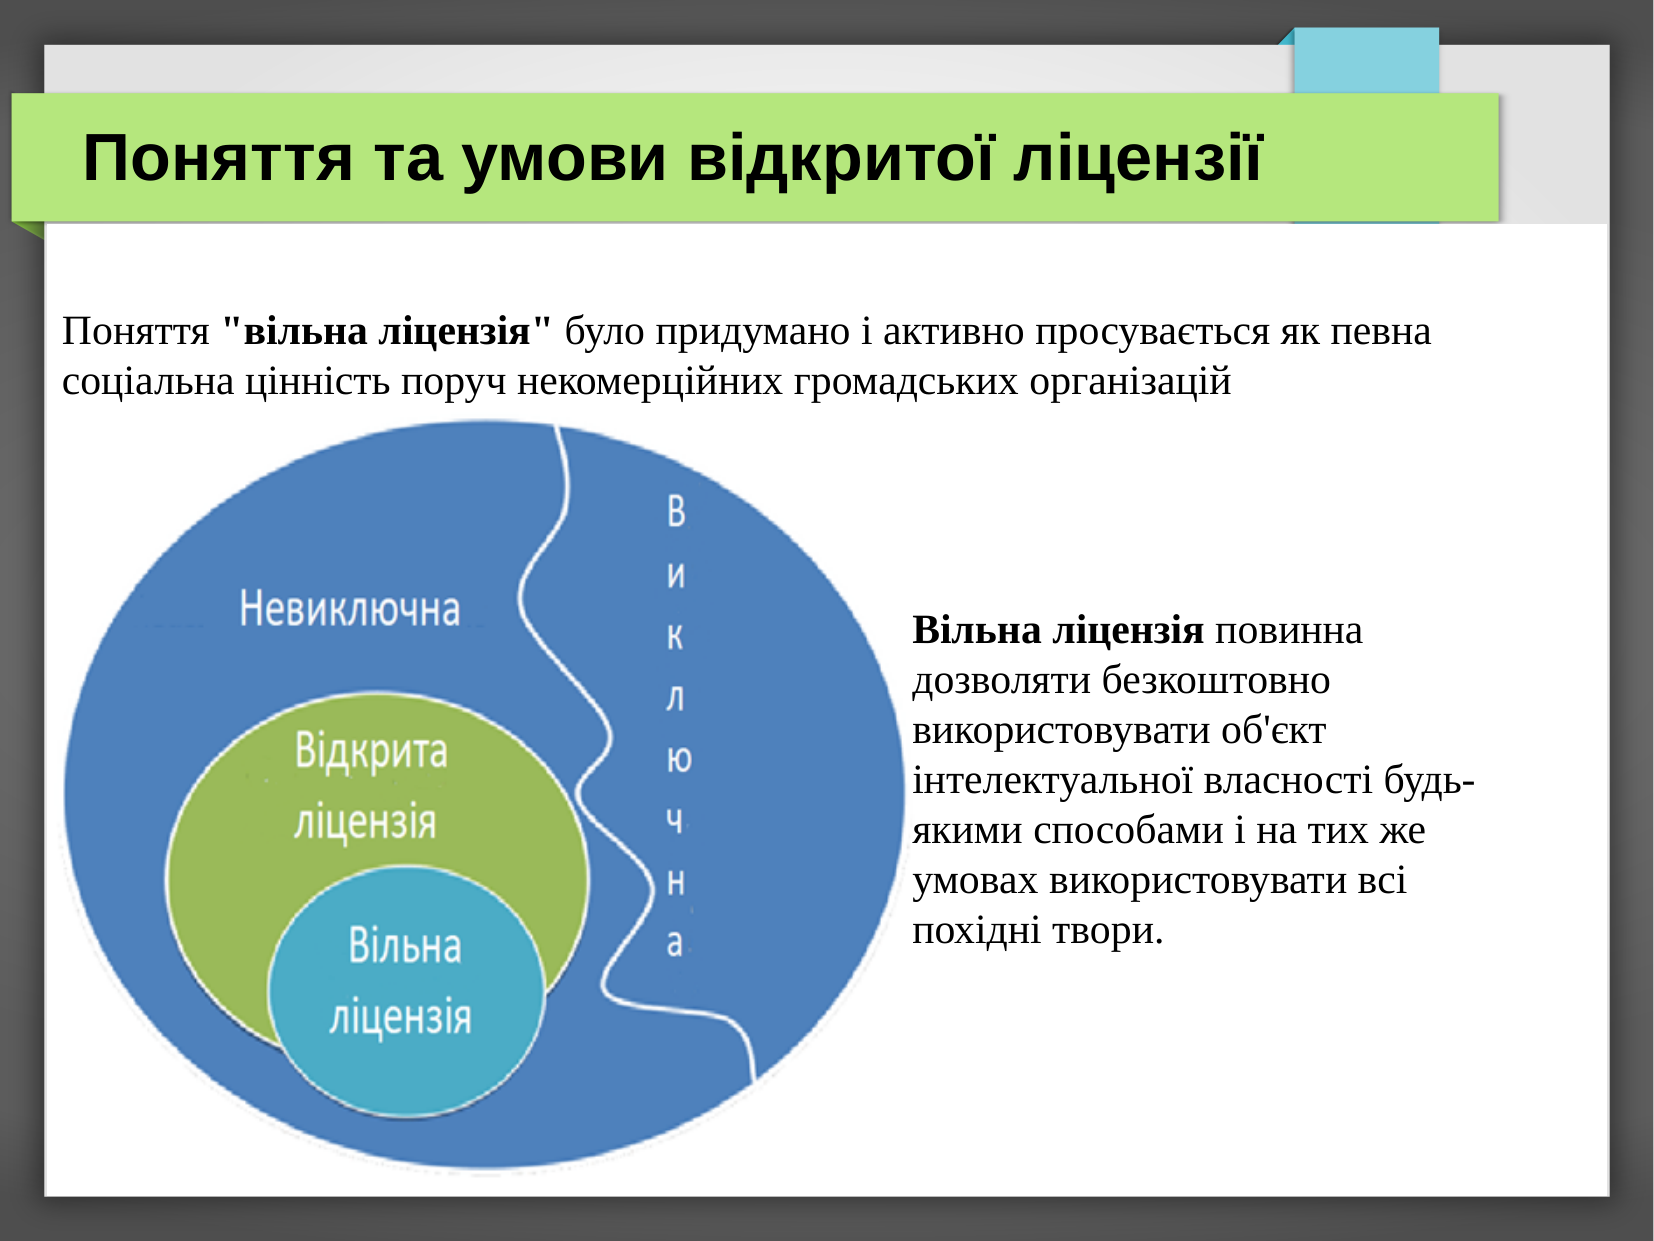

Поняття та умови відкритої ліцензії
Поняття "вільна ліцензія" було придумано і активно просувається як певна соціальна цінність поруч некомерційних громадських організацій
Вільна ліцензія повинна дозволяти безкоштовно використовувати об'єкт інтелектуальної власності будь-якими способами і на тих же умовах використовувати всі похідні твори.